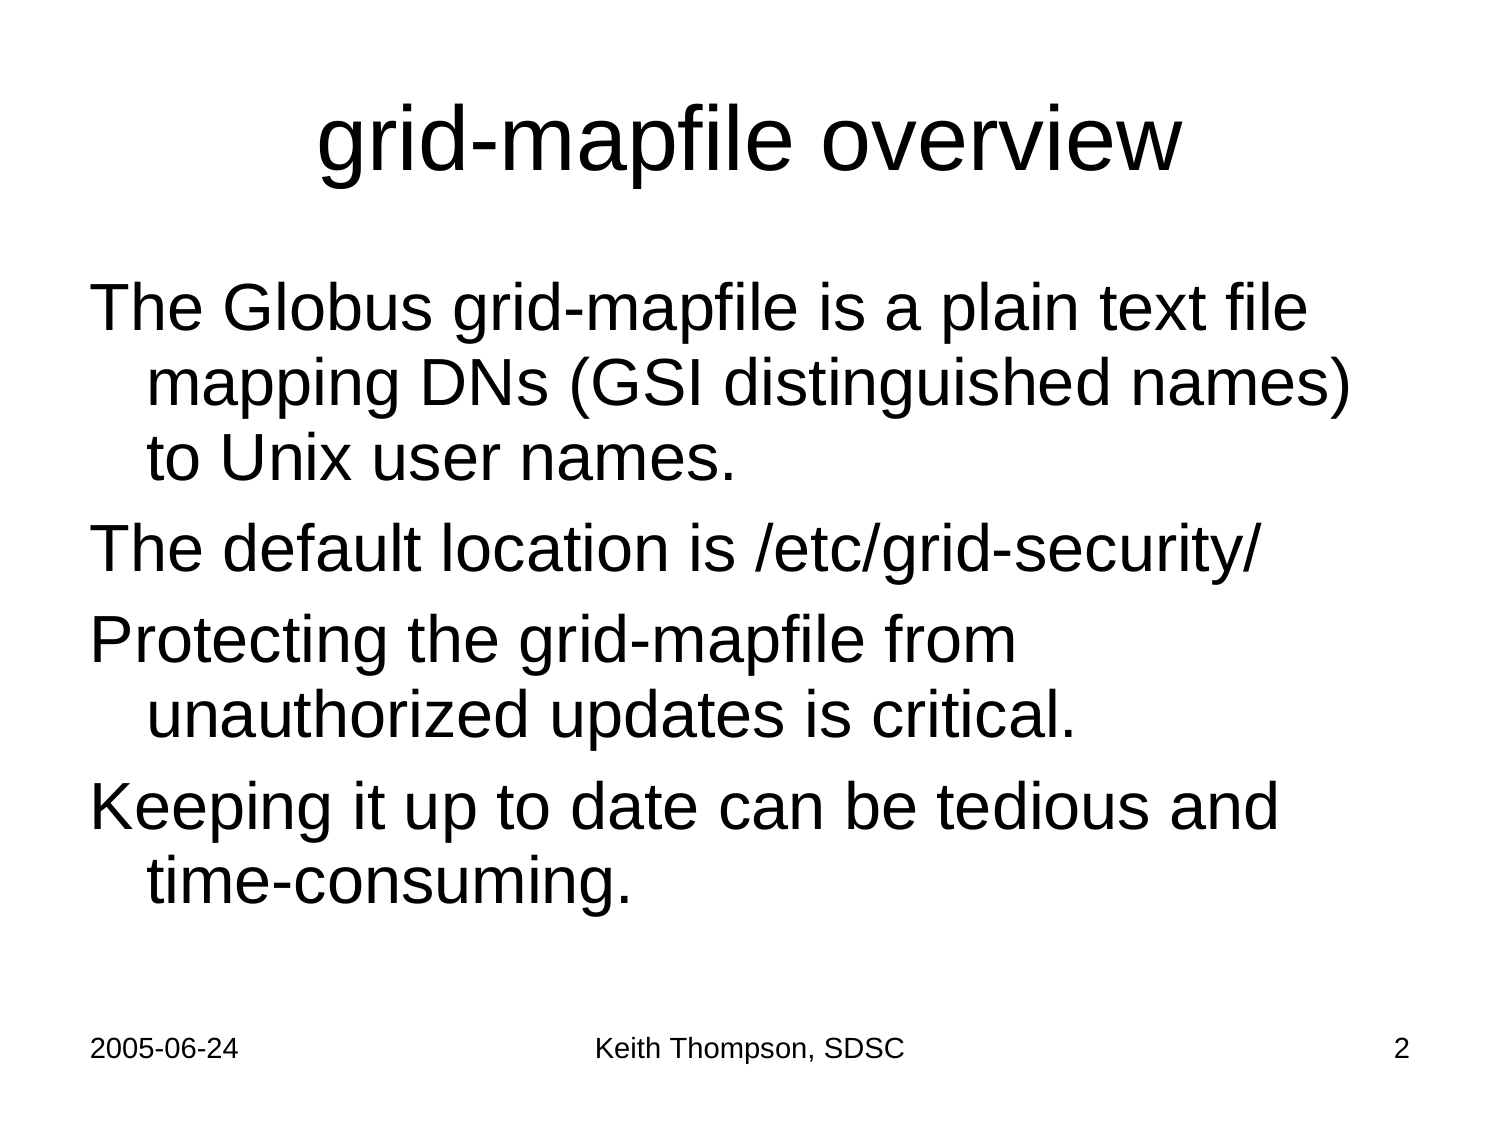

# grid-mapfile overview
The Globus grid-mapfile is a plain text file mapping DNs (GSI distinguished names) to Unix user names.
The default location is /etc/grid-security/
Protecting the grid-mapfile from unauthorized updates is critical.
Keeping it up to date can be tedious and time-consuming.
2005-06-24
Keith Thompson, SDSC
2